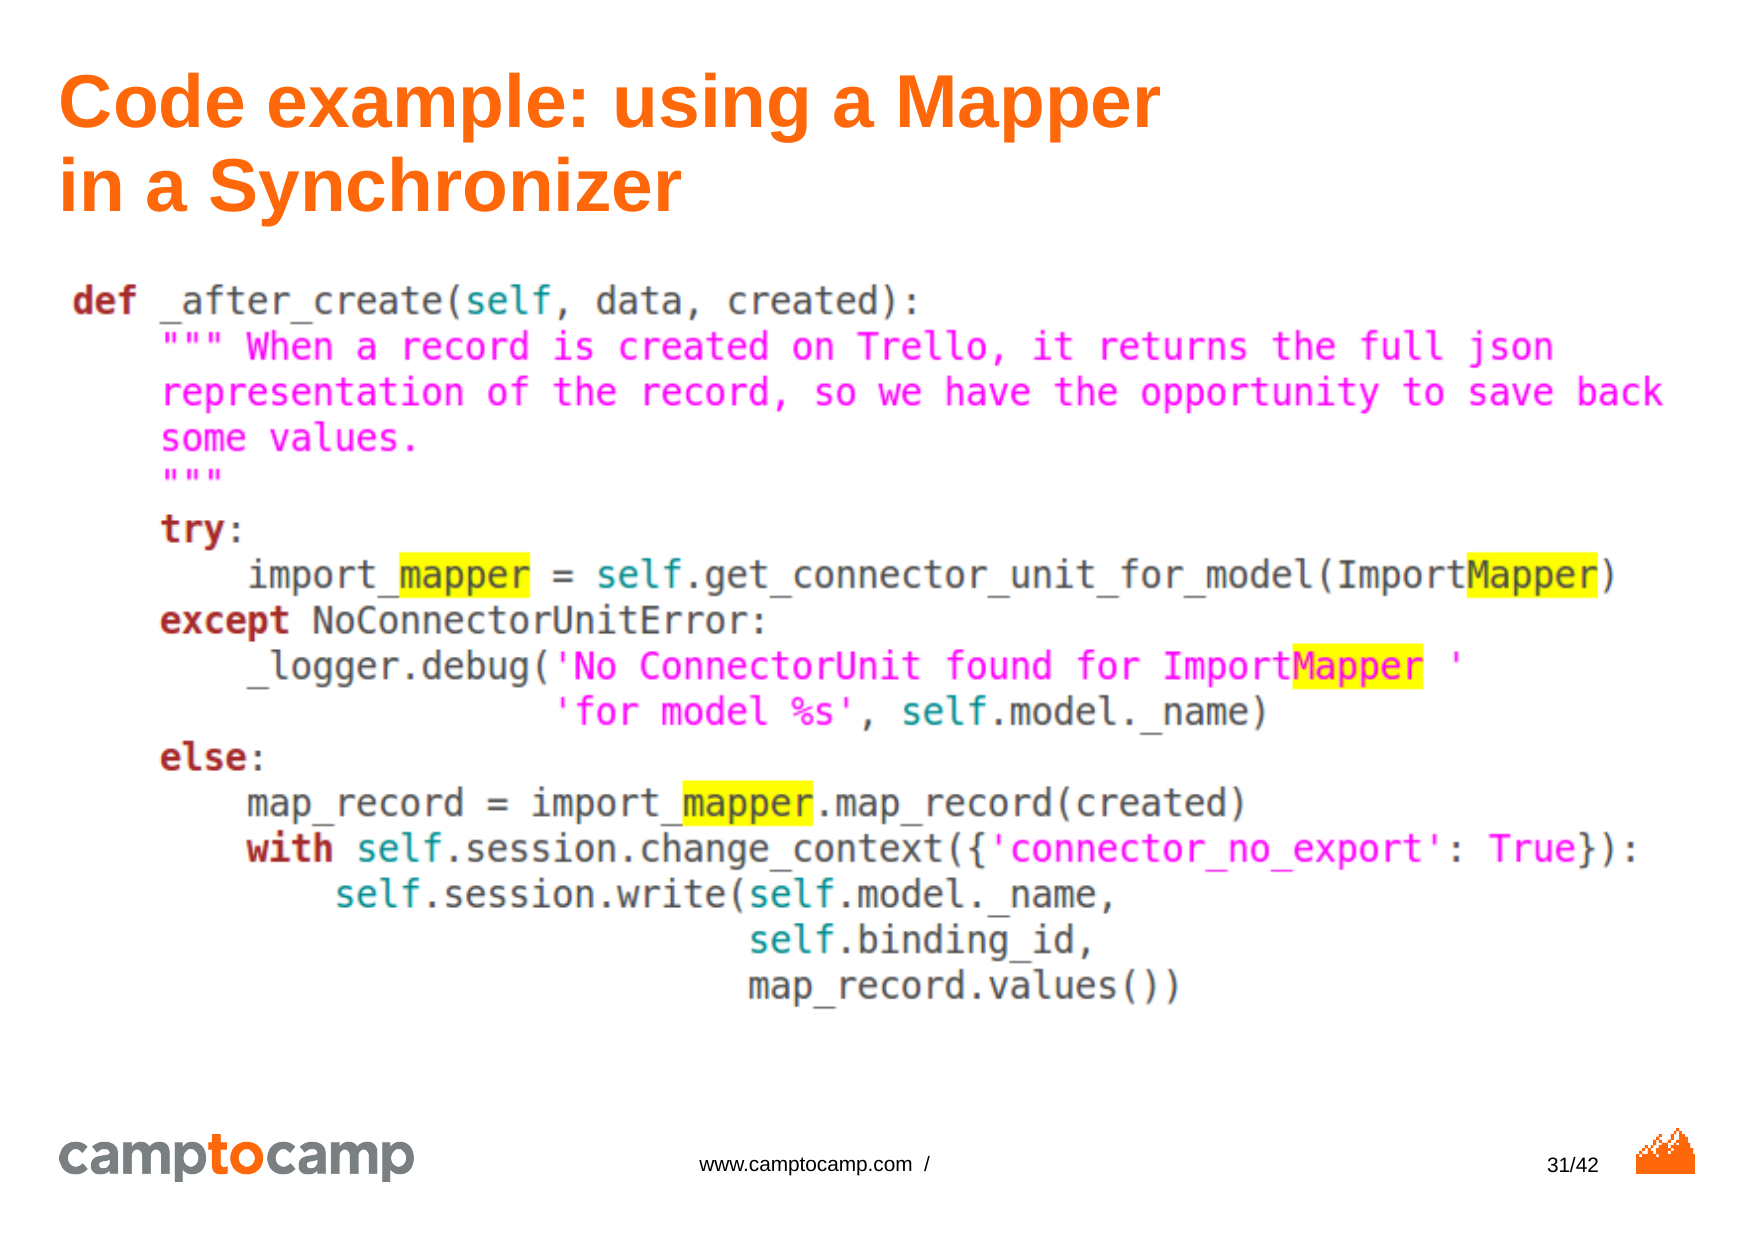

# Code example: using a Mapper in a Synchronizer